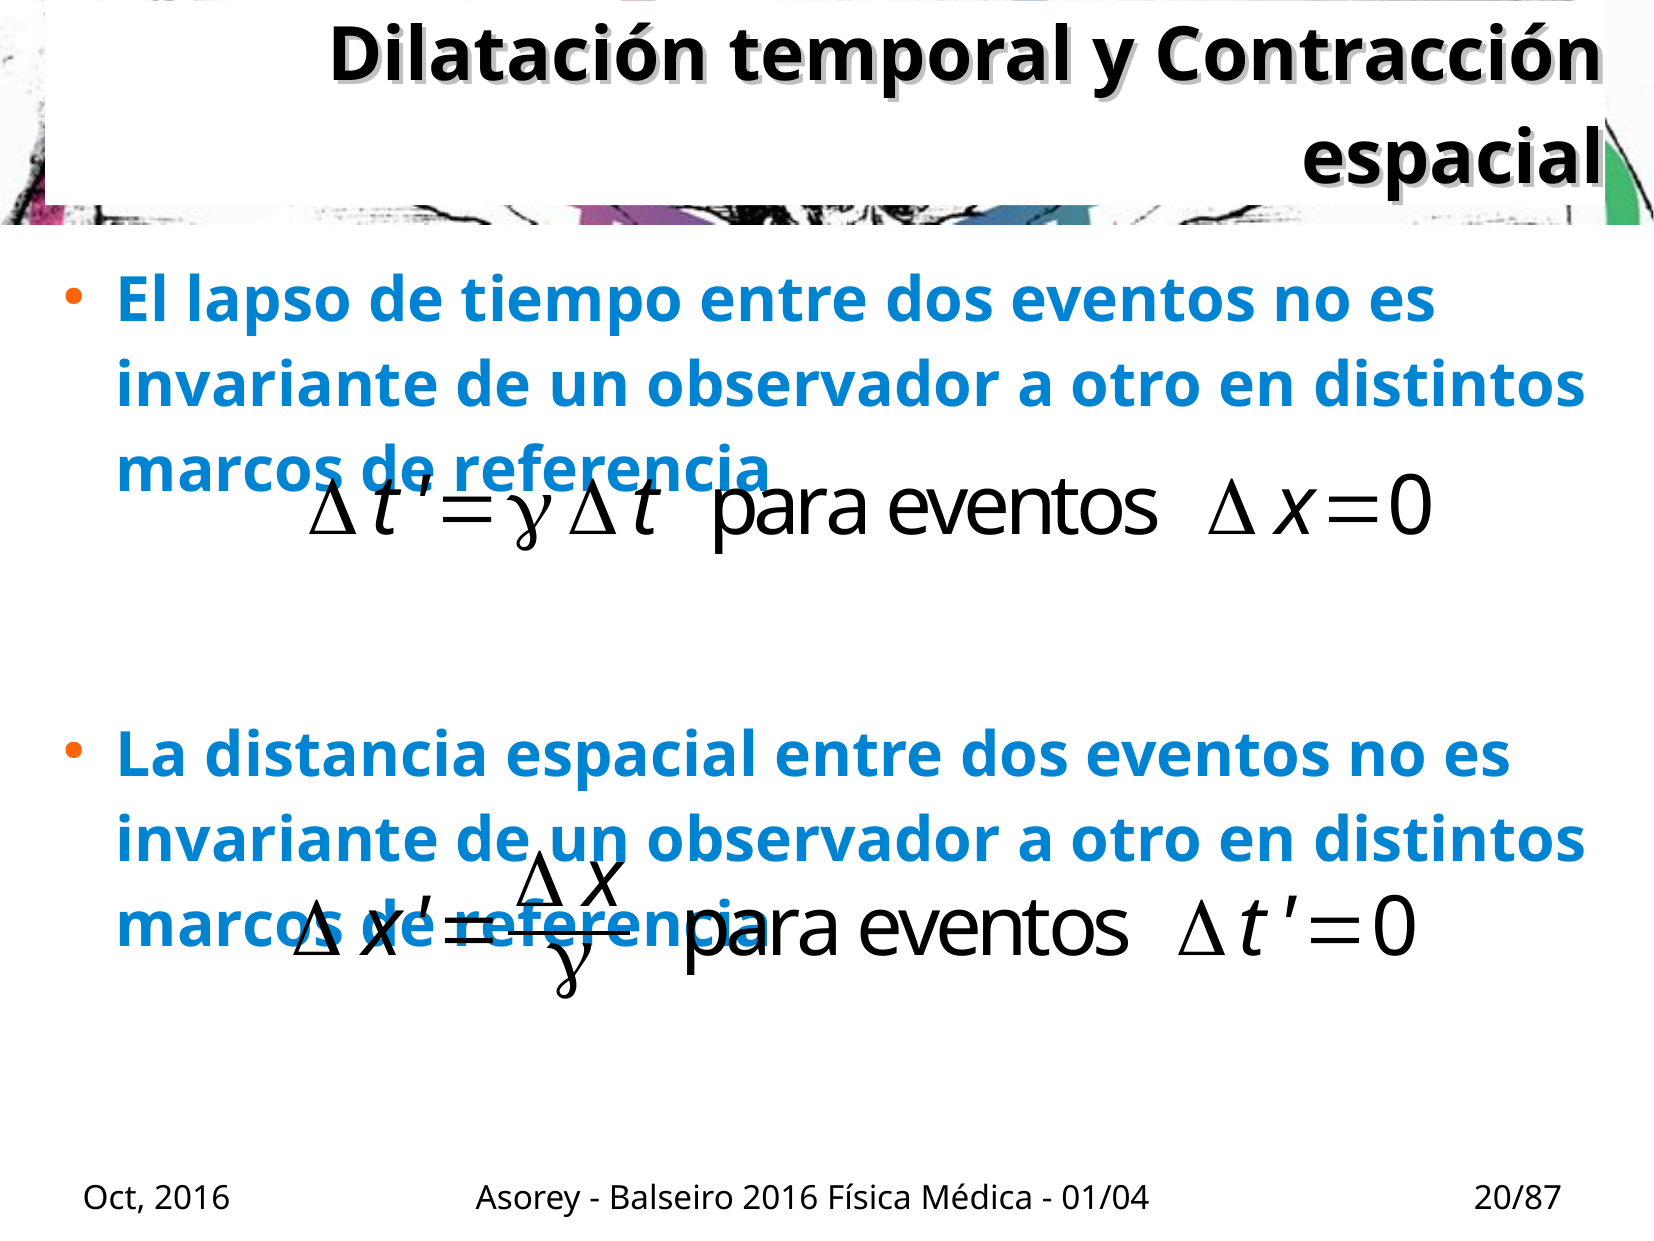

# Dilatación temporal y Contracción espacial
El lapso de tiempo entre dos eventos no es invariante de un observador a otro en distintos marcos de referencia
La distancia espacial entre dos eventos no es invariante de un observador a otro en distintos marcos de referencia
Oct, 2016
Asorey - Balseiro 2016 Física Médica - 01/04
20